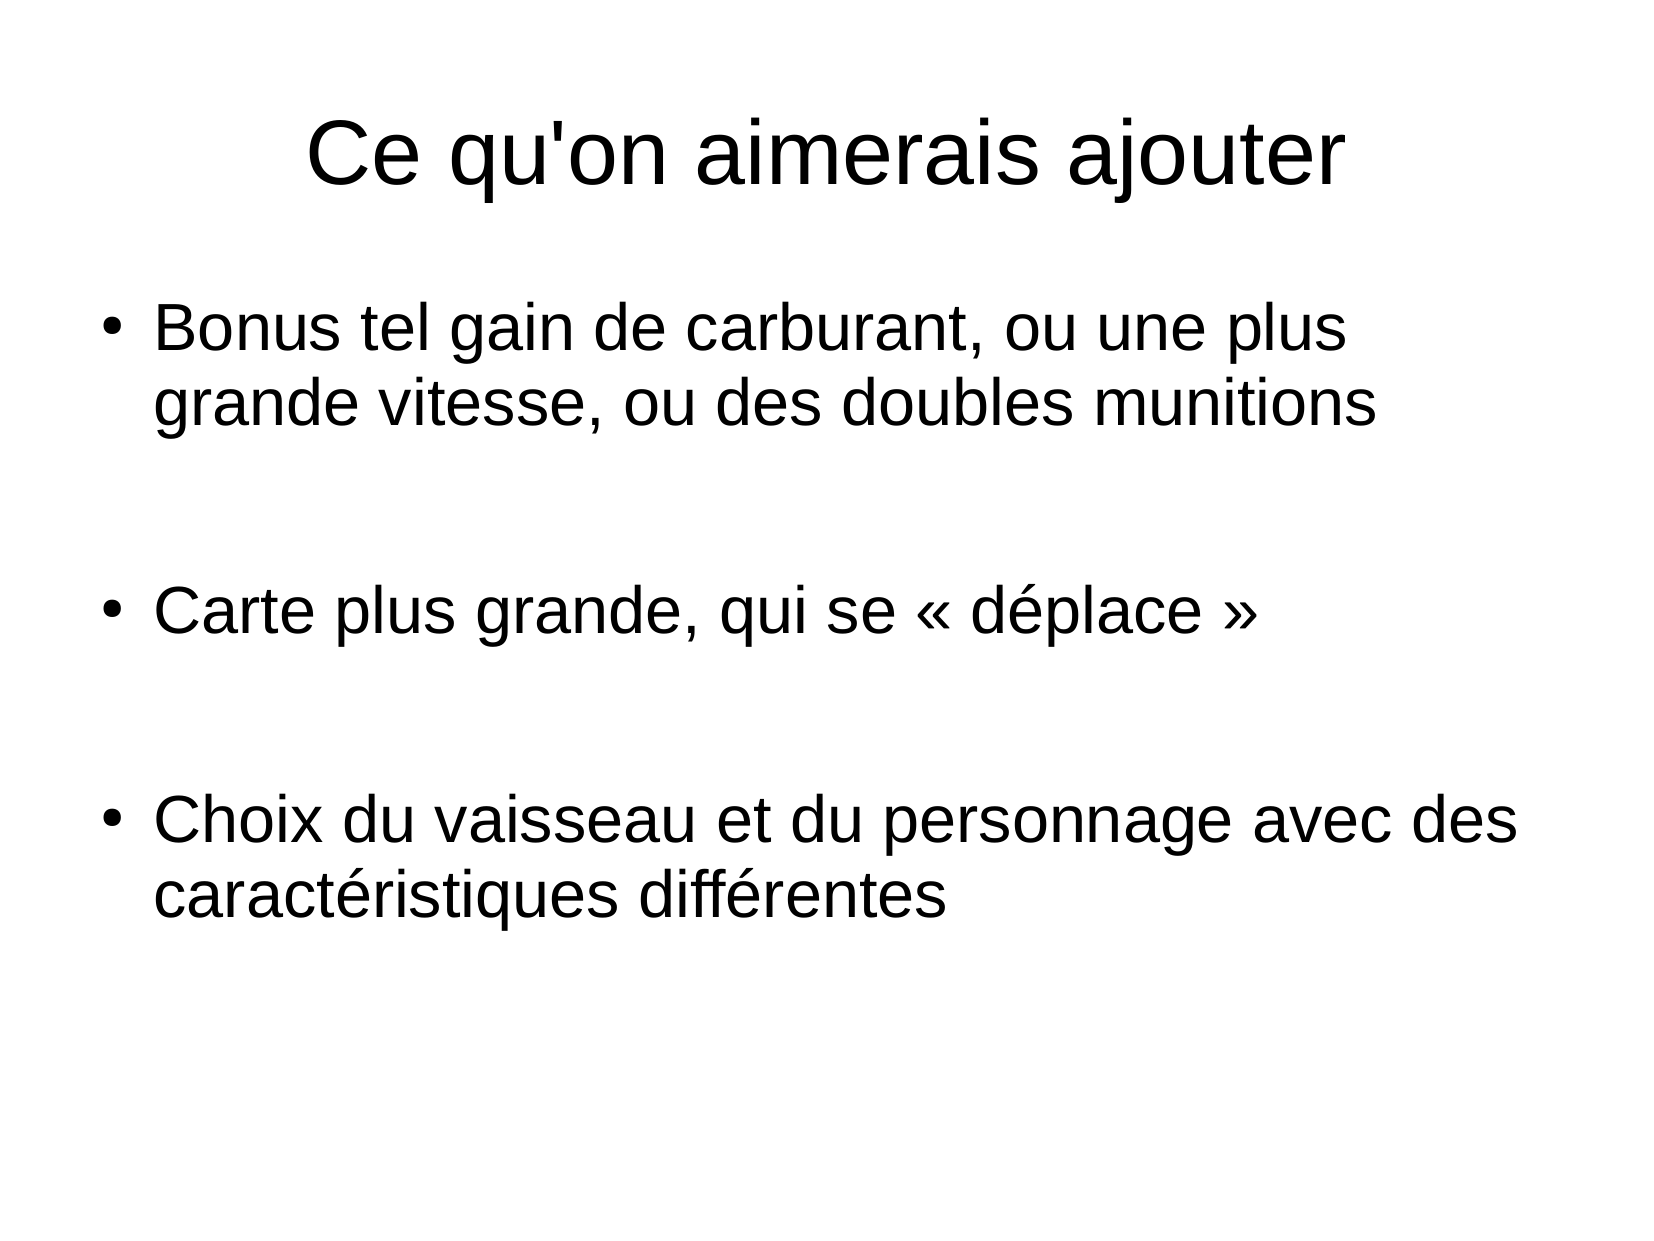

# Ce qu'on aimerais ajouter
Bonus tel gain de carburant, ou une plus grande vitesse, ou des doubles munitions
Carte plus grande, qui se « déplace »
Choix du vaisseau et du personnage avec des caractéristiques différentes